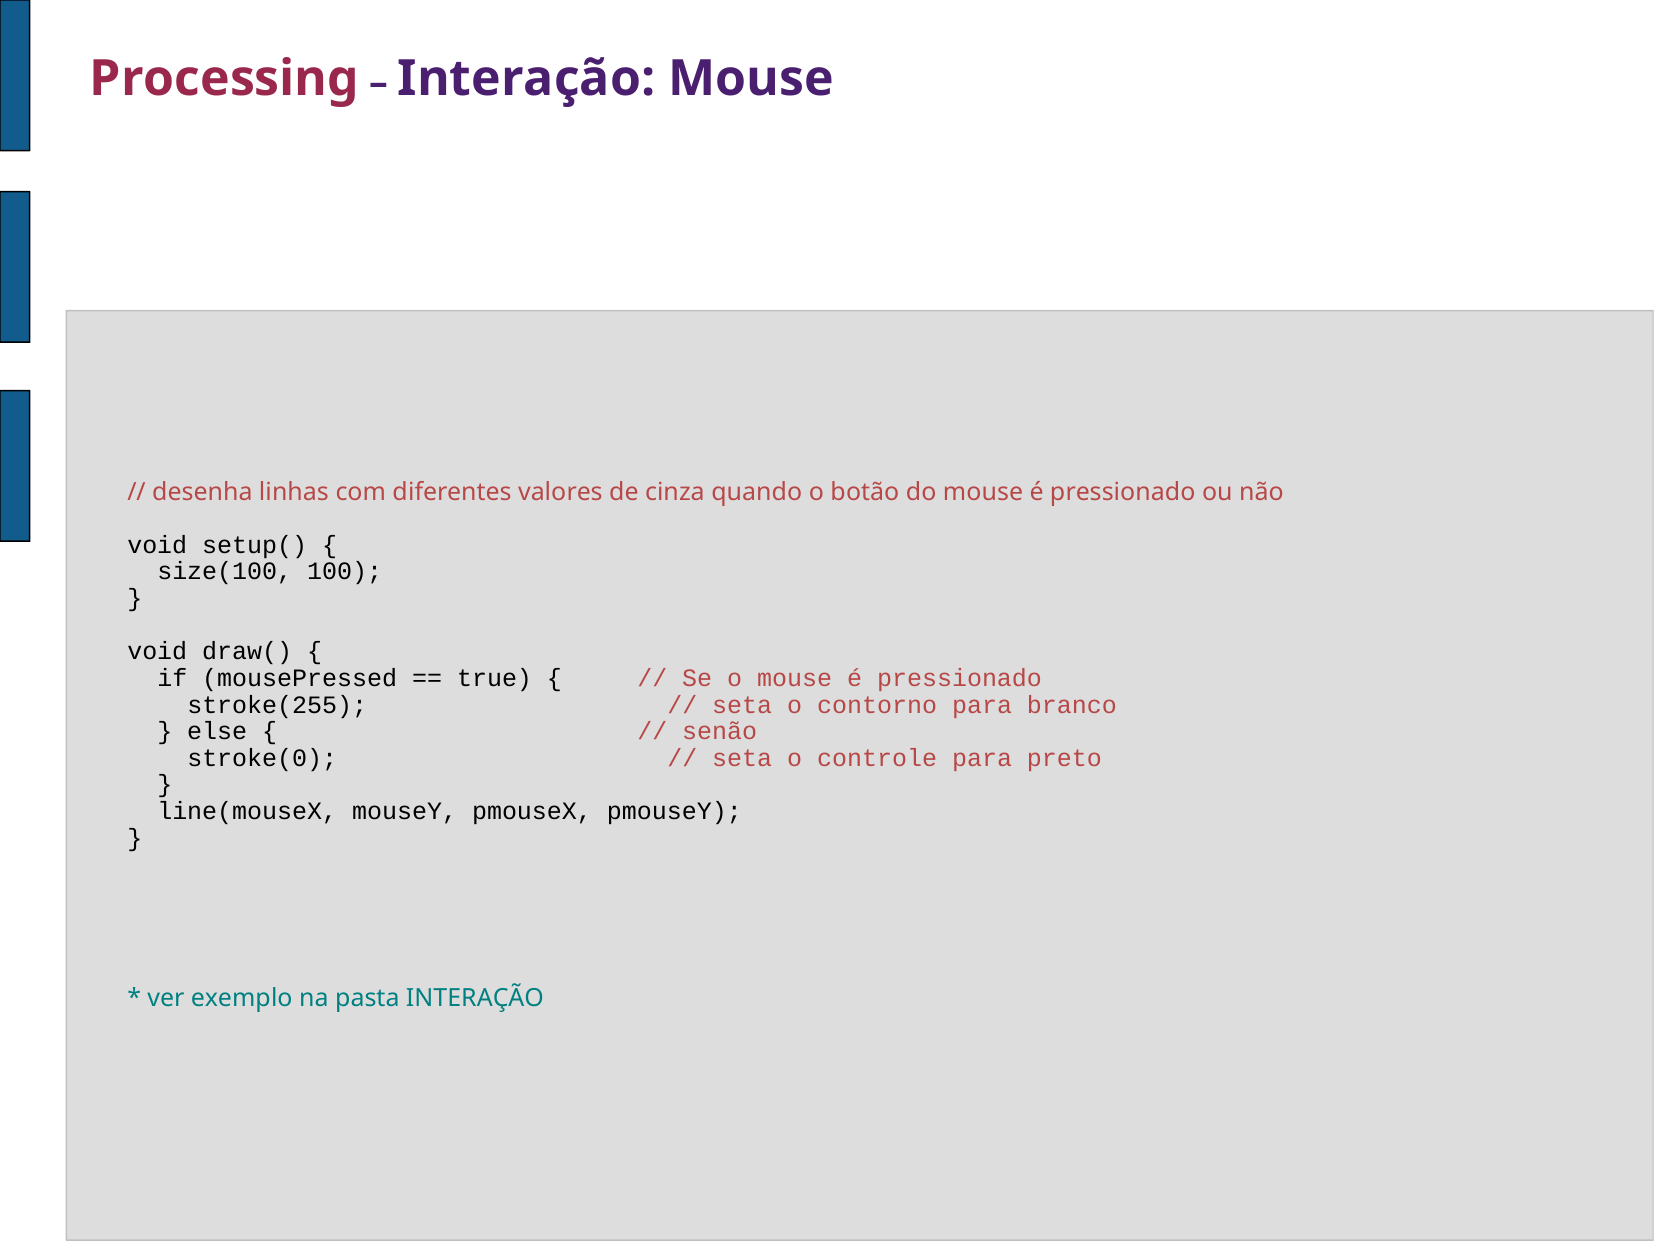

Processing – Interação: Mouse
// desenha linhas com diferentes valores de cinza quando o botão do mouse é pressionado ou não
void setup() {
 size(100, 100);
}
void draw() {
 if (mousePressed == true) { // Se o mouse é pressionado
 stroke(255); // seta o contorno para branco
 } else { // senão
 stroke(0); // seta o controle para preto
 }
 line(mouseX, mouseY, pmouseX, pmouseY);
}
* ver exemplo na pasta INTERAÇÃO